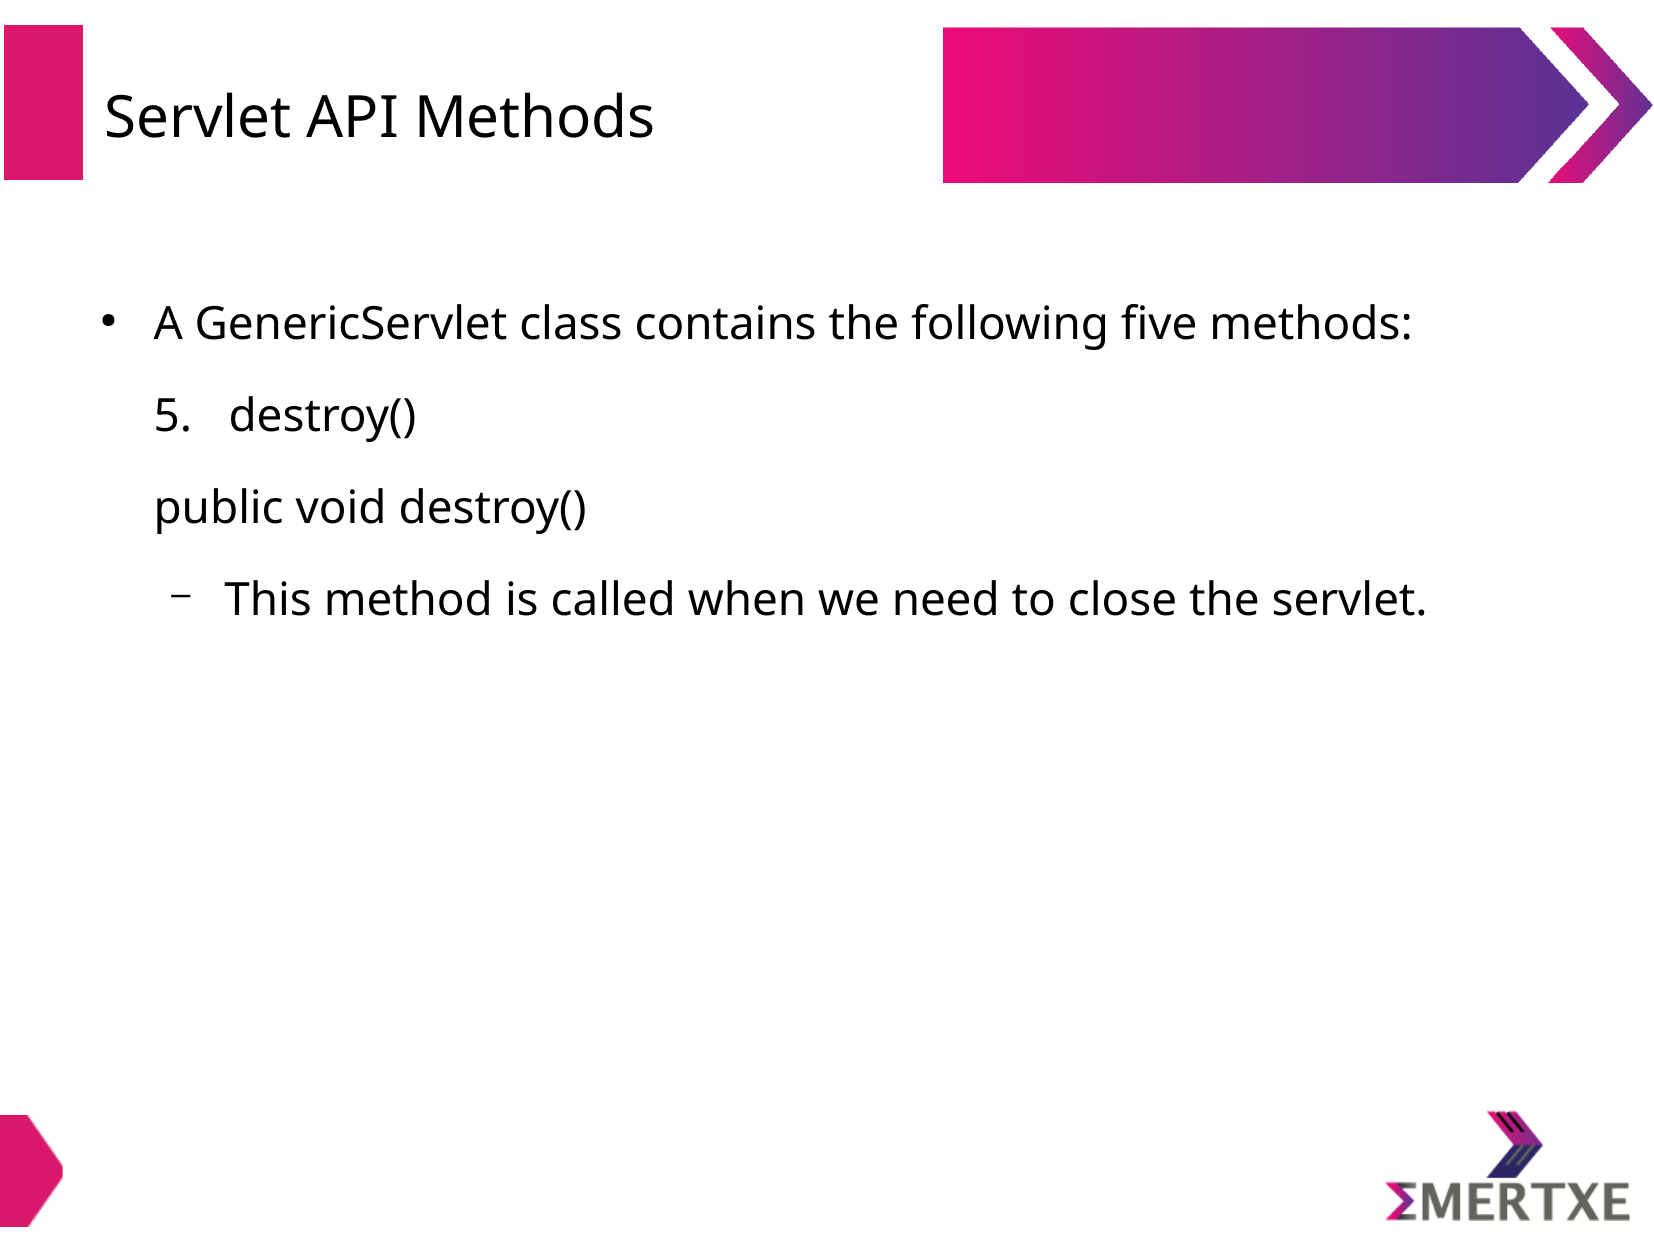

# Servlet API Methods
A GenericServlet class contains the following five methods:
5. 	destroy()
public void destroy()
This method is called when we need to close the servlet.